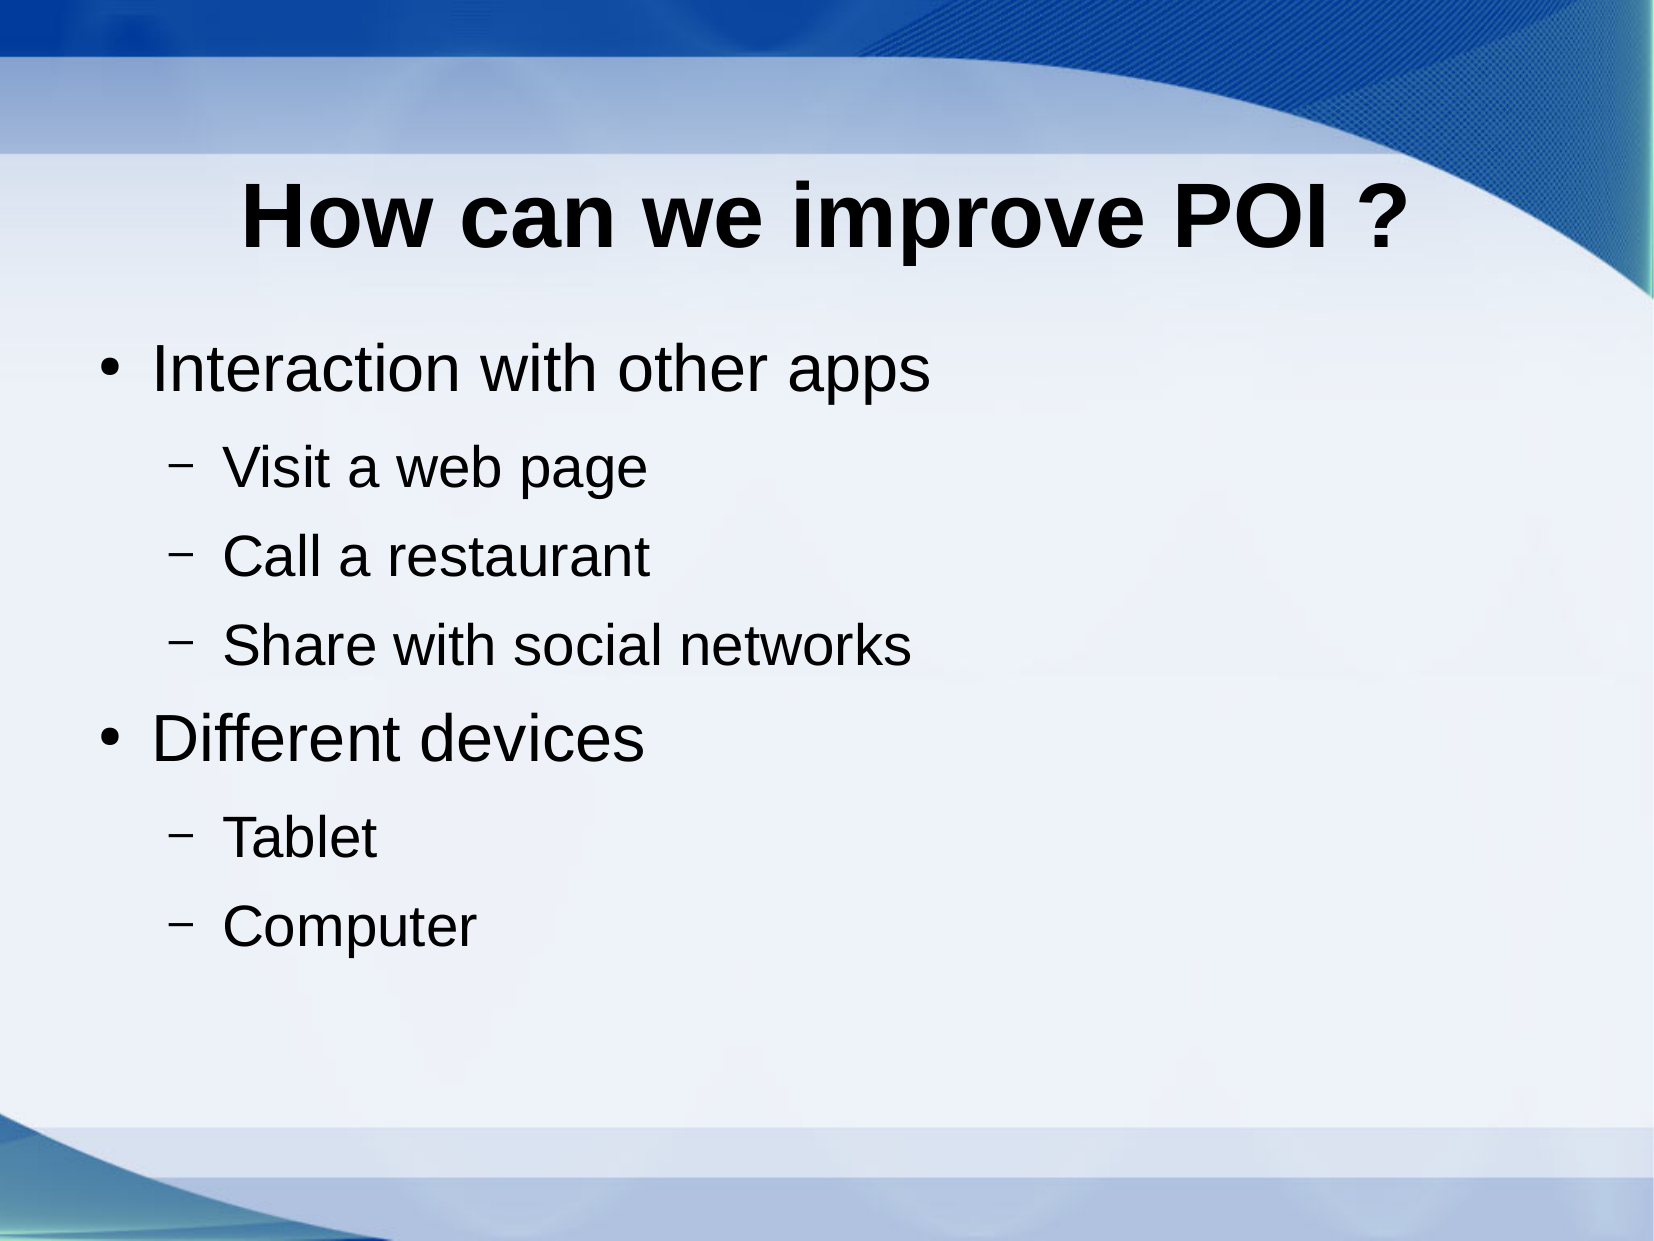

# How can we improve POI ?
Interaction with other apps
Visit a web page
Call a restaurant
Share with social networks
Different devices
Tablet
Computer